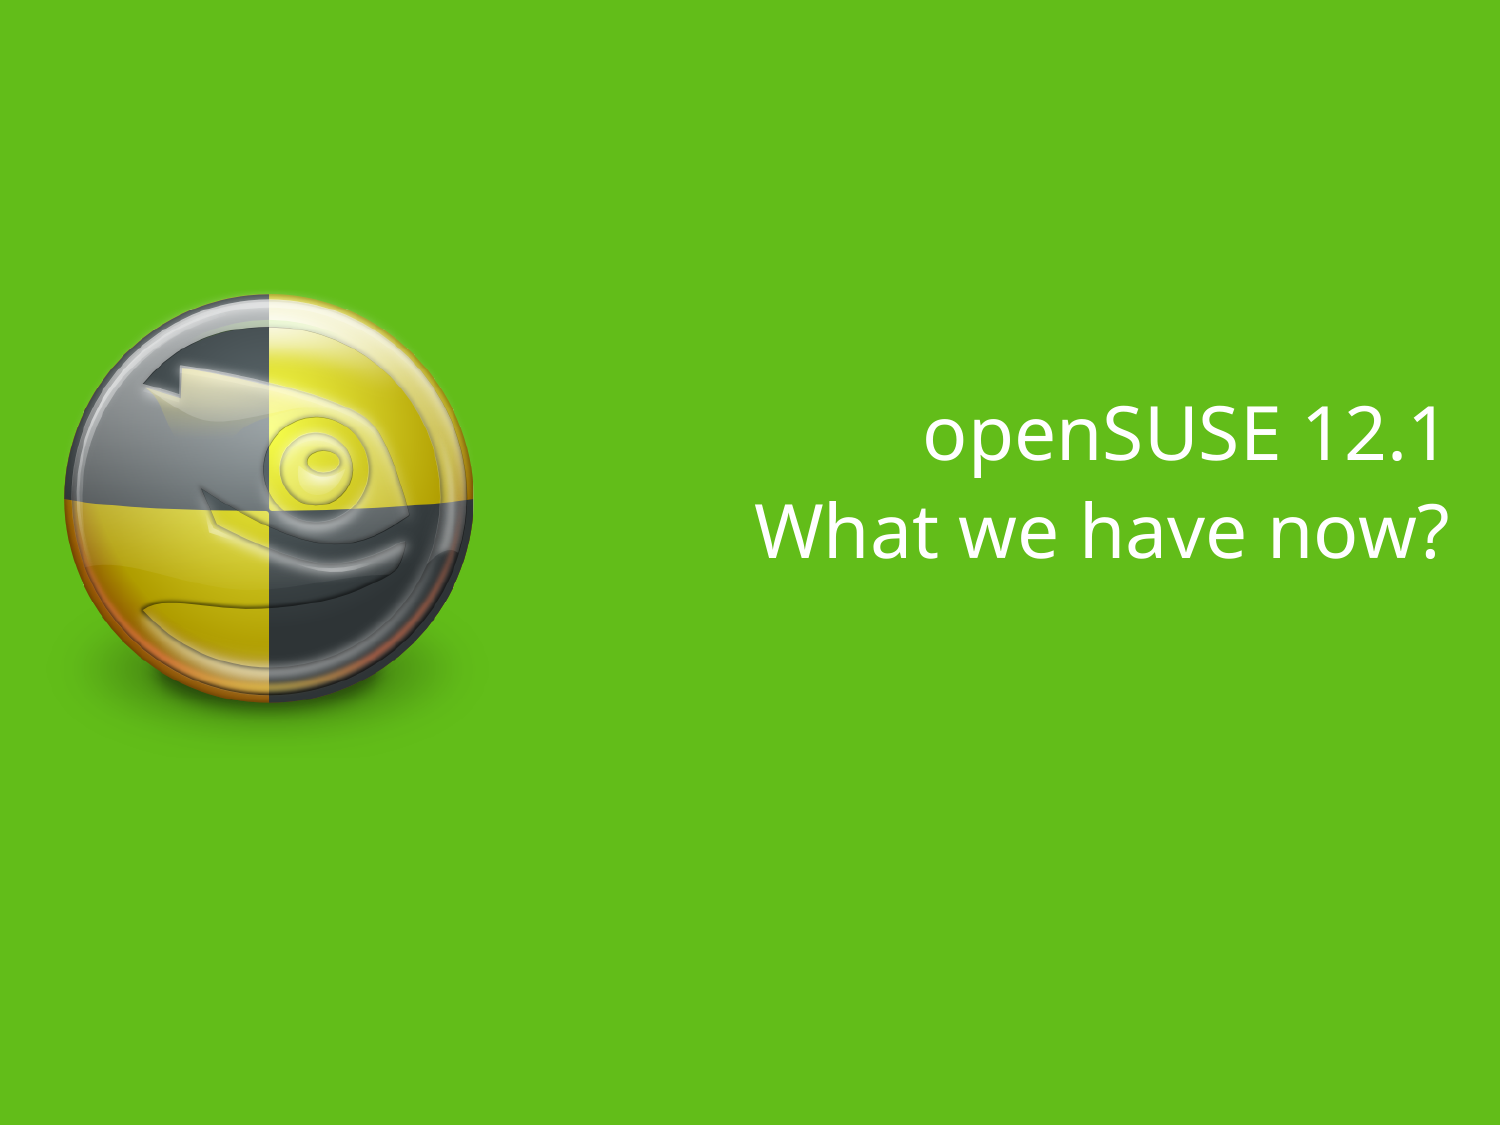

# openSUSE 12.1 What we have now?